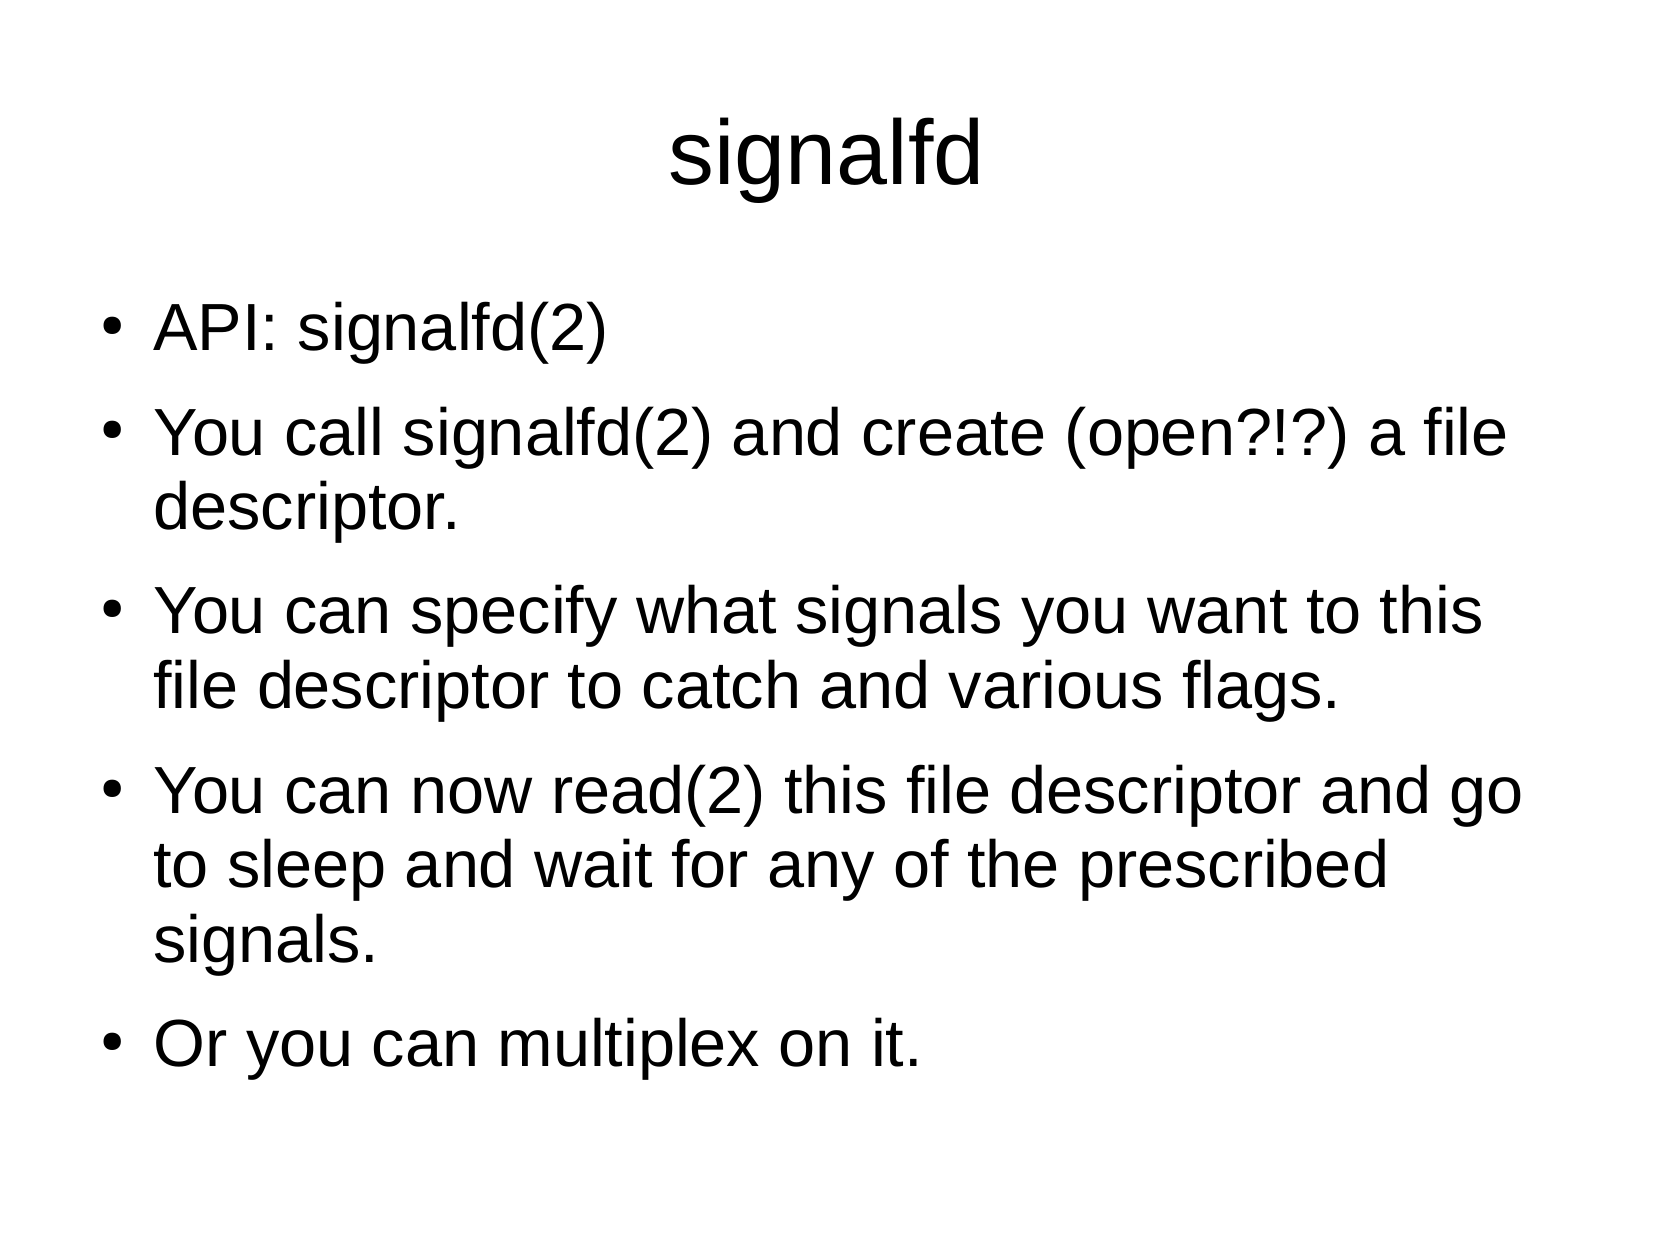

# signalfd
API: signalfd(2)
You call signalfd(2) and create (open?!?) a file descriptor.
You can specify what signals you want to this file descriptor to catch and various flags.
You can now read(2) this file descriptor and go to sleep and wait for any of the prescribed signals.
Or you can multiplex on it.